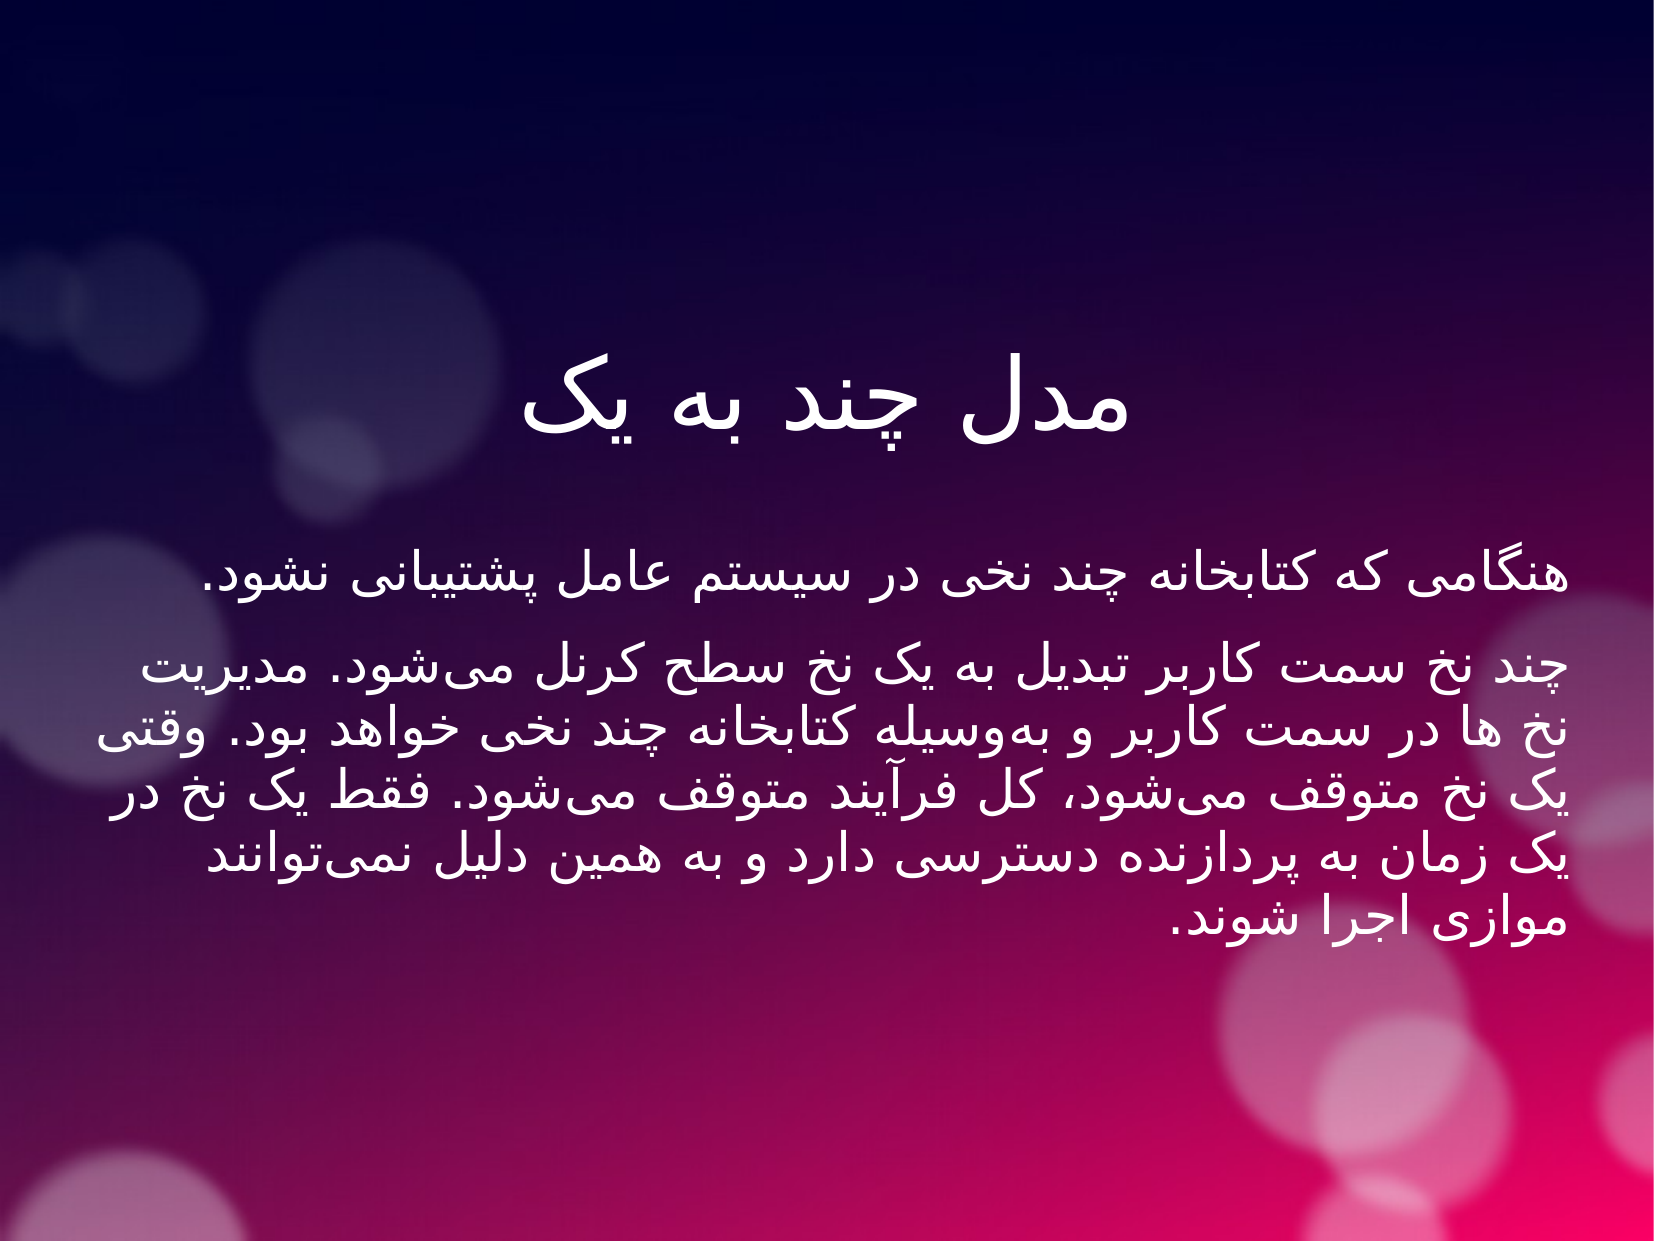

# مدل چند به یک
هنگامی که کتابخانه چند نخی در سیستم عامل پشتیبانی نشود.
چند نخ سمت کاربر تبدیل به یک نخ سطح کرنل می‌شود. مدیریت نخ ها در سمت کاربر و به‌وسیله کتابخانه چند نخی خواهد بود. وقتی یک نخ متوقف می‌شود، کل فرآیند متوقف می‌شود. فقط یک نخ در یک زمان به پردازنده دسترسی دارد و به همین دلیل نمی‌توانند موازی اجرا شوند.